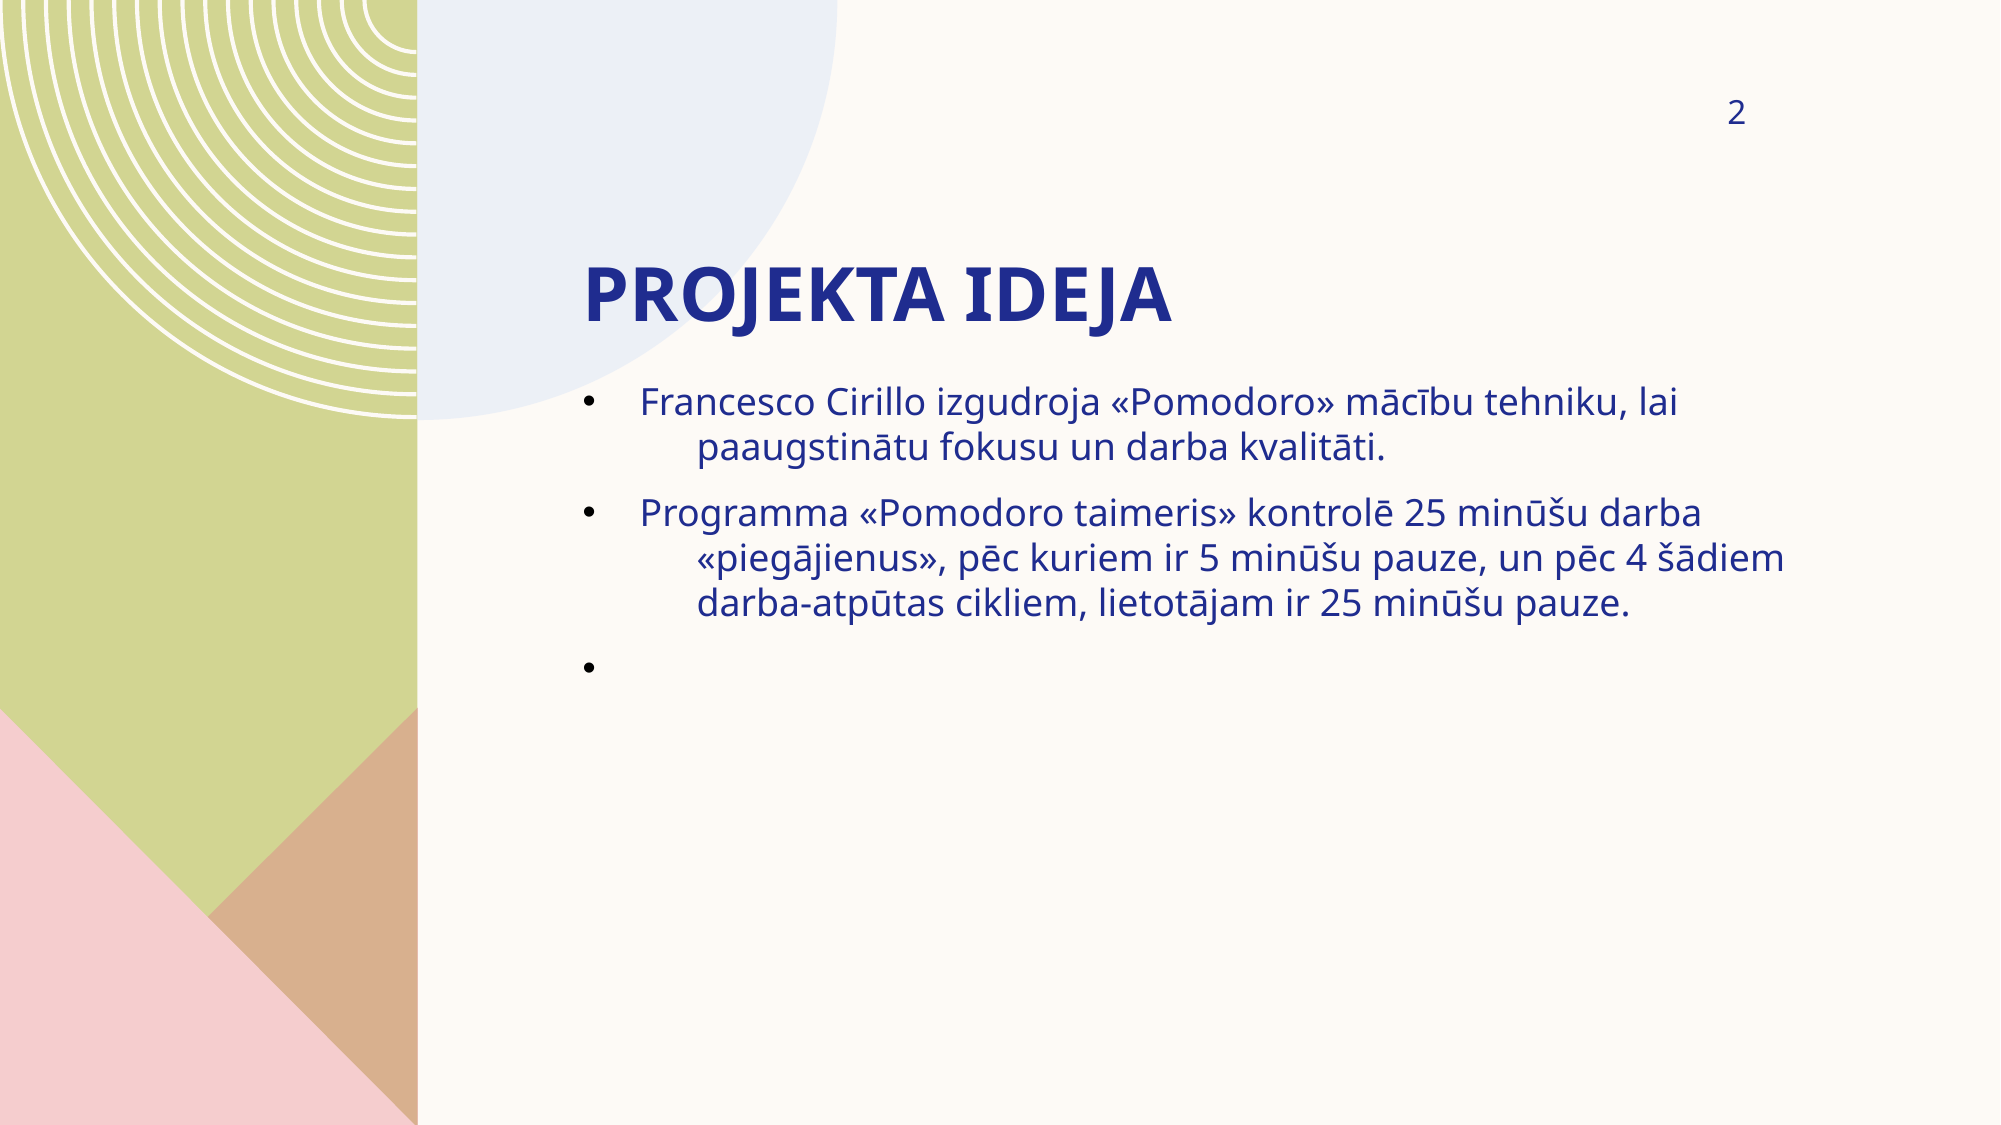

# Projekta ideja
Francesco Cirillo izgudroja «Pomodoro» mācību tehniku, lai paaugstinātu fokusu un darba kvalitāti.
Programma «Pomodoro taimeris» kontrolē 25 minūšu darba «piegājienus», pēc kuriem ir 5 minūšu pauze, un pēc 4 šādiem darba-atpūtas cikliem, lietotājam ir 25 minūšu pauze.